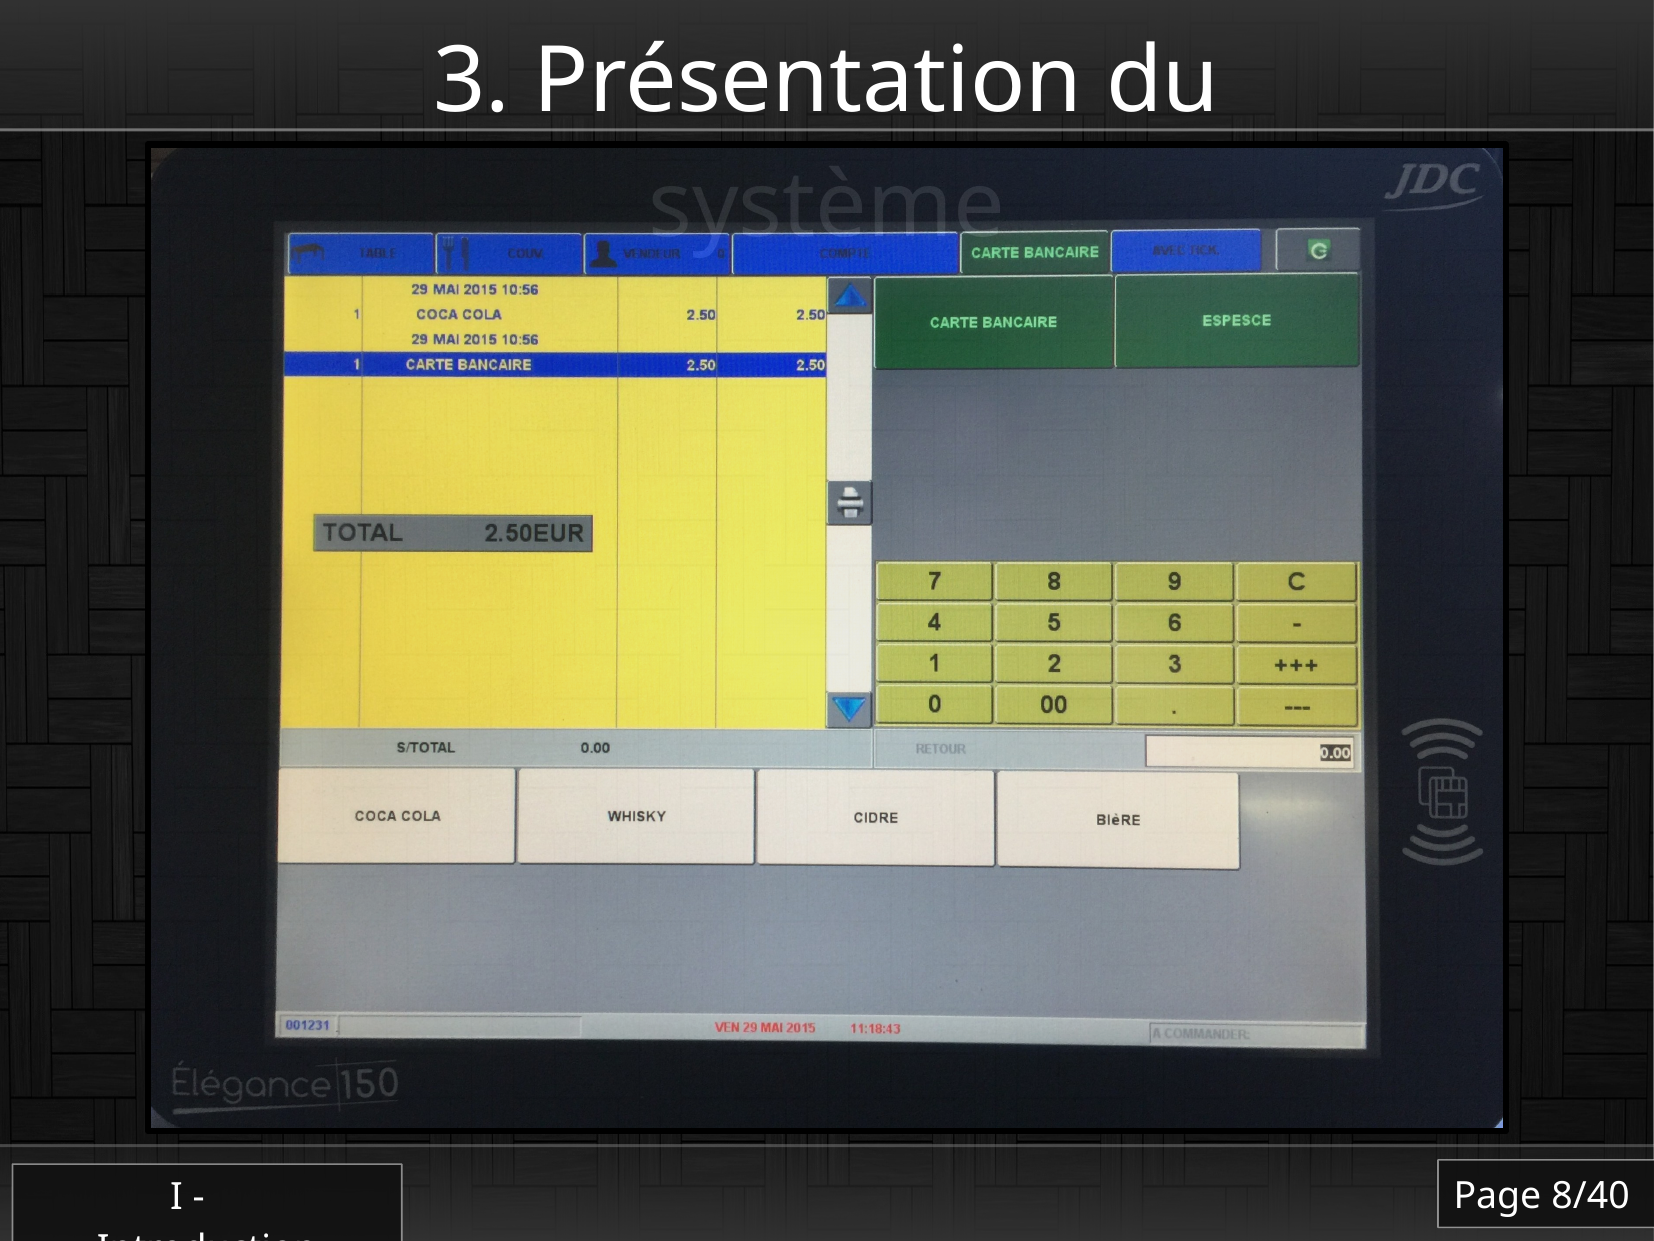

3. Présentation du système
I -	Introduction